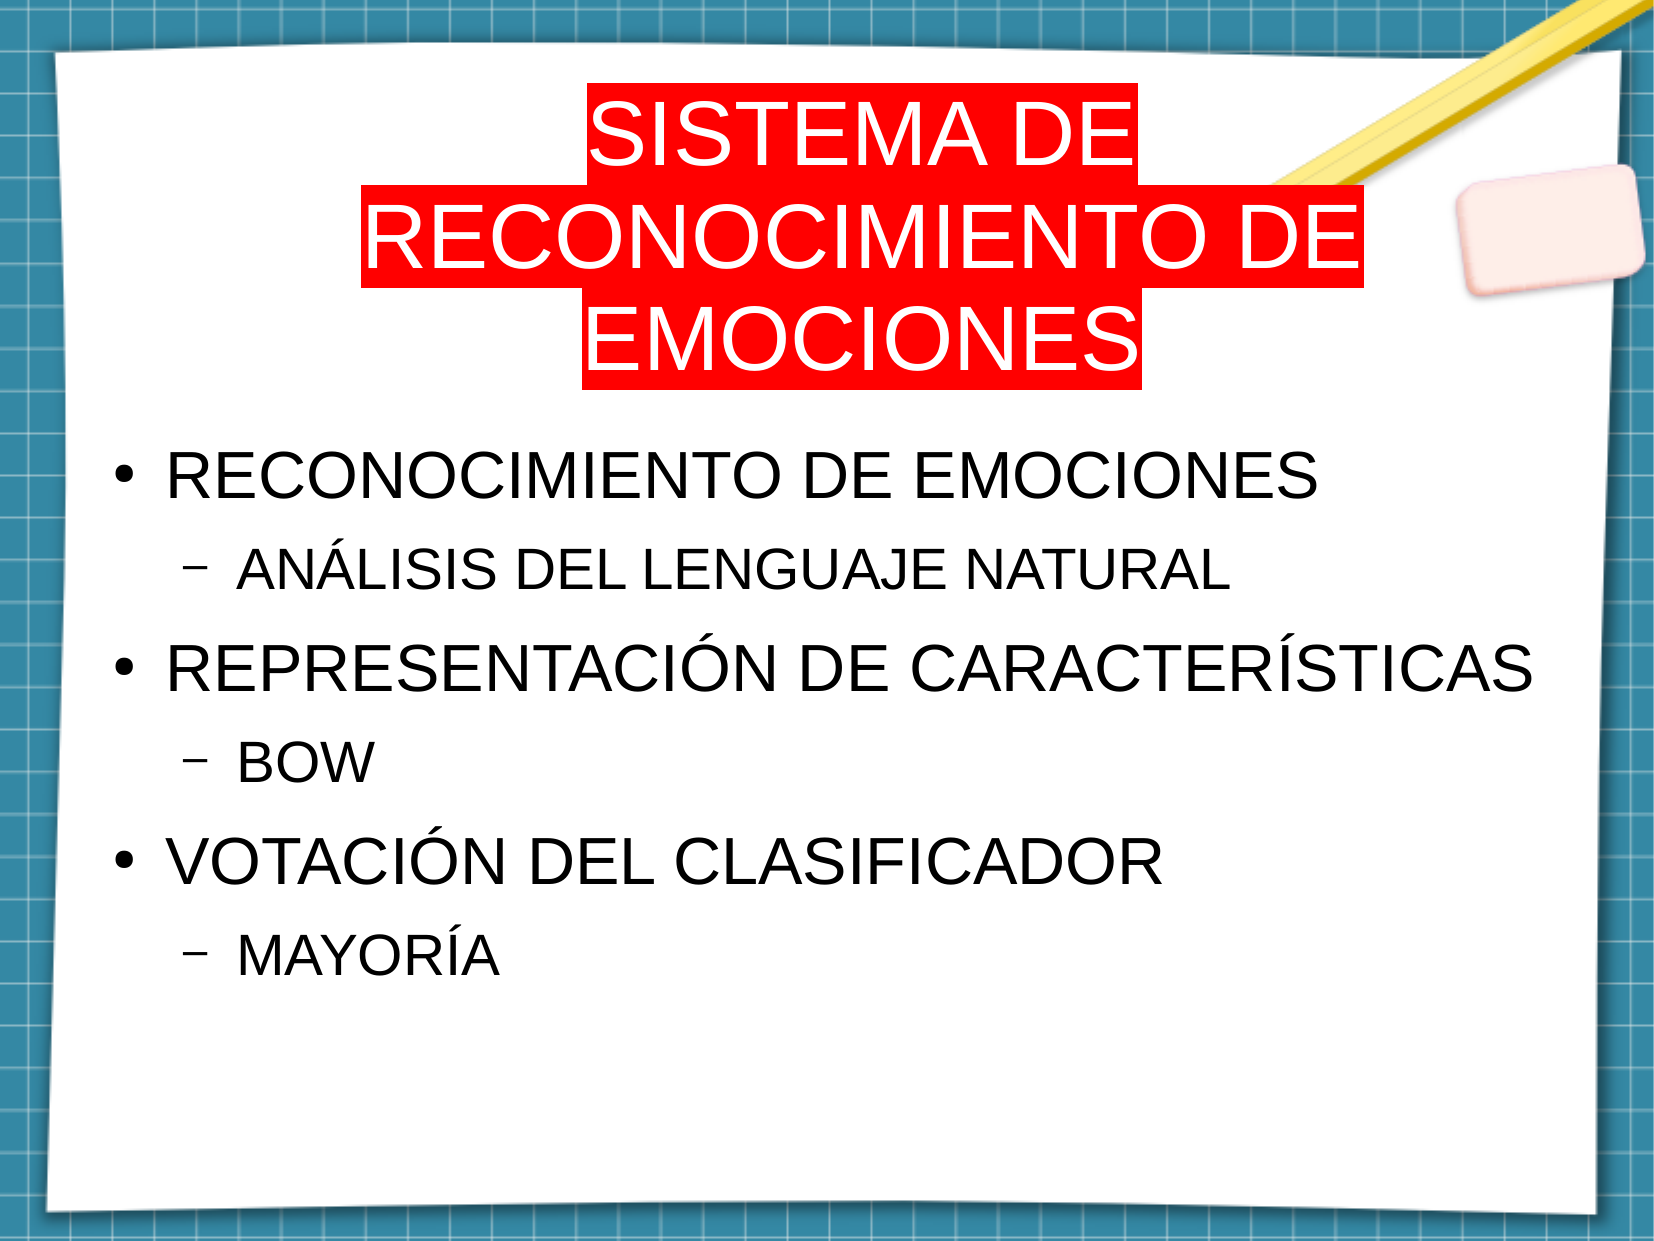

# SISTEMA DE RECONOCIMIENTO DE EMOCIONES
RECONOCIMIENTO DE EMOCIONES
ANÁLISIS DEL LENGUAJE NATURAL
REPRESENTACIÓN DE CARACTERÍSTICAS
BOW
VOTACIÓN DEL CLASIFICADOR
MAYORÍA